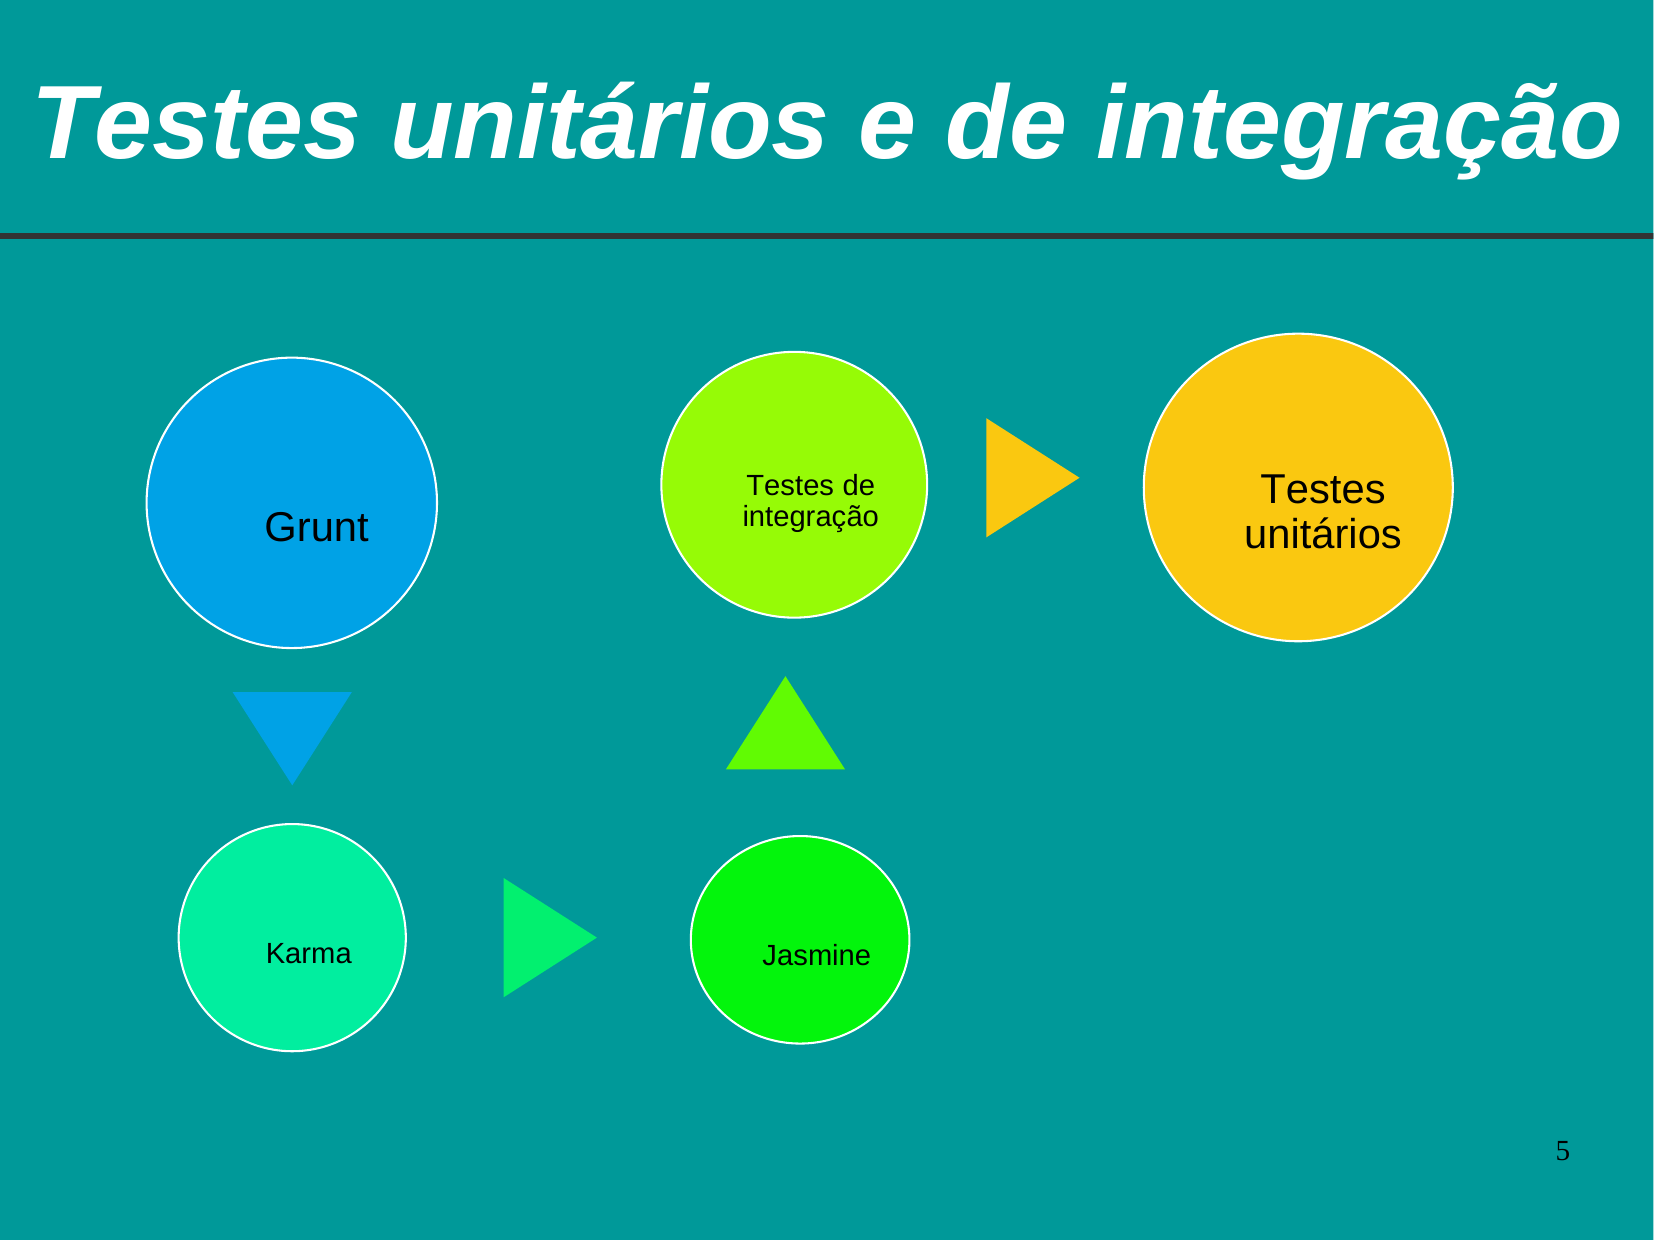

Testes unitários e de integração
Testes unitários
Testes de integração
Grunt
Karma
Jasmine
5